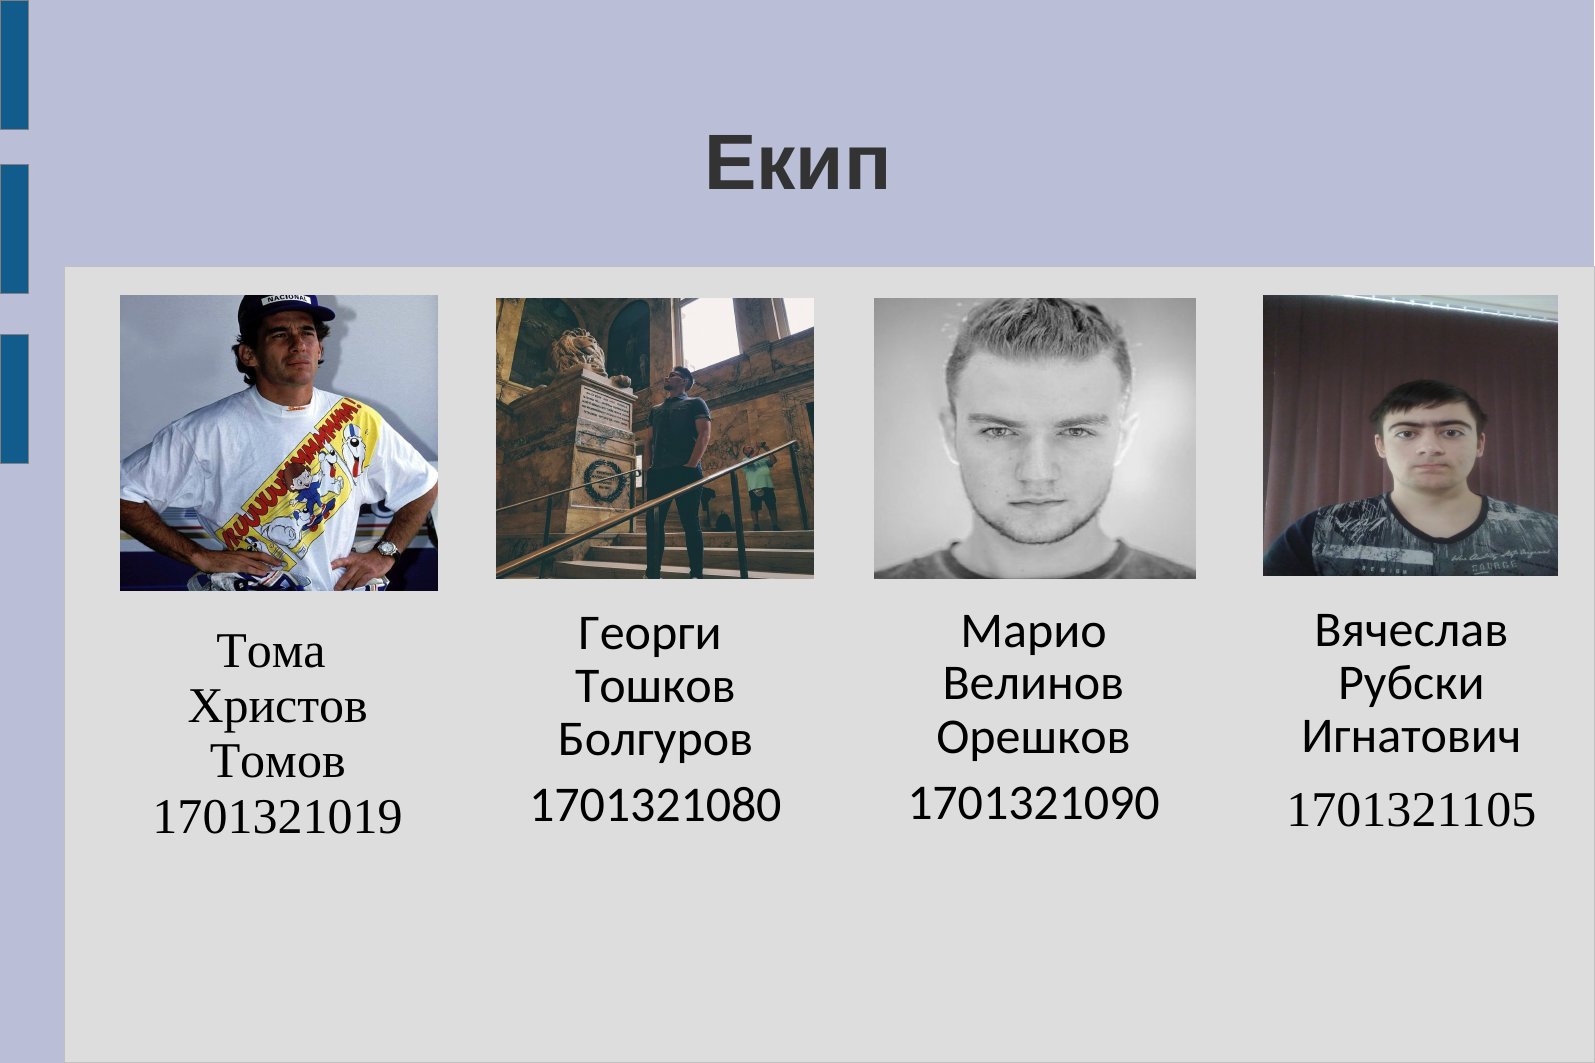

# Екип
Георги Тошков Болгуров
1701321080
Марио Велинов Орешков
1701321090
Вячеслав Рубски Игнатович
1701321105
Тома
Христов Томов 1701321019